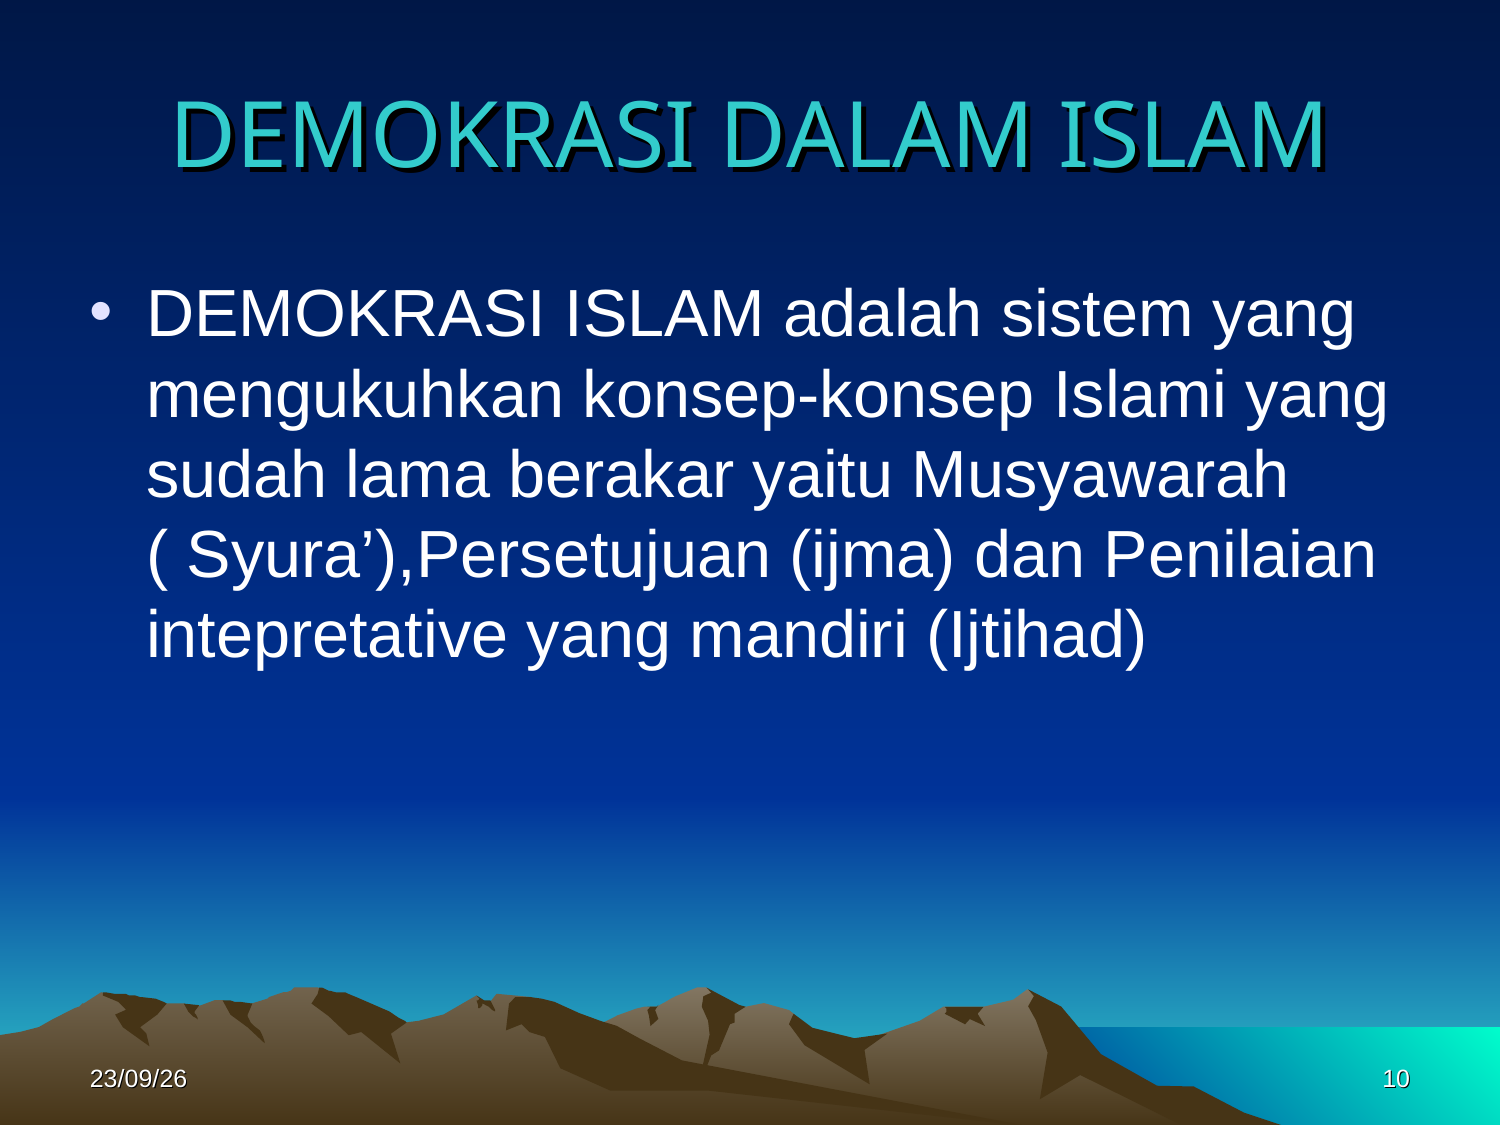

# DEMOKRASI DALAM ISLAM
DEMOKRASI ISLAM adalah sistem yang mengukuhkan konsep-konsep Islami yang sudah lama berakar yaitu Musyawarah ( Syura’),Persetujuan (ijma) dan Penilaian intepretative yang mandiri (Ijtihad)
10